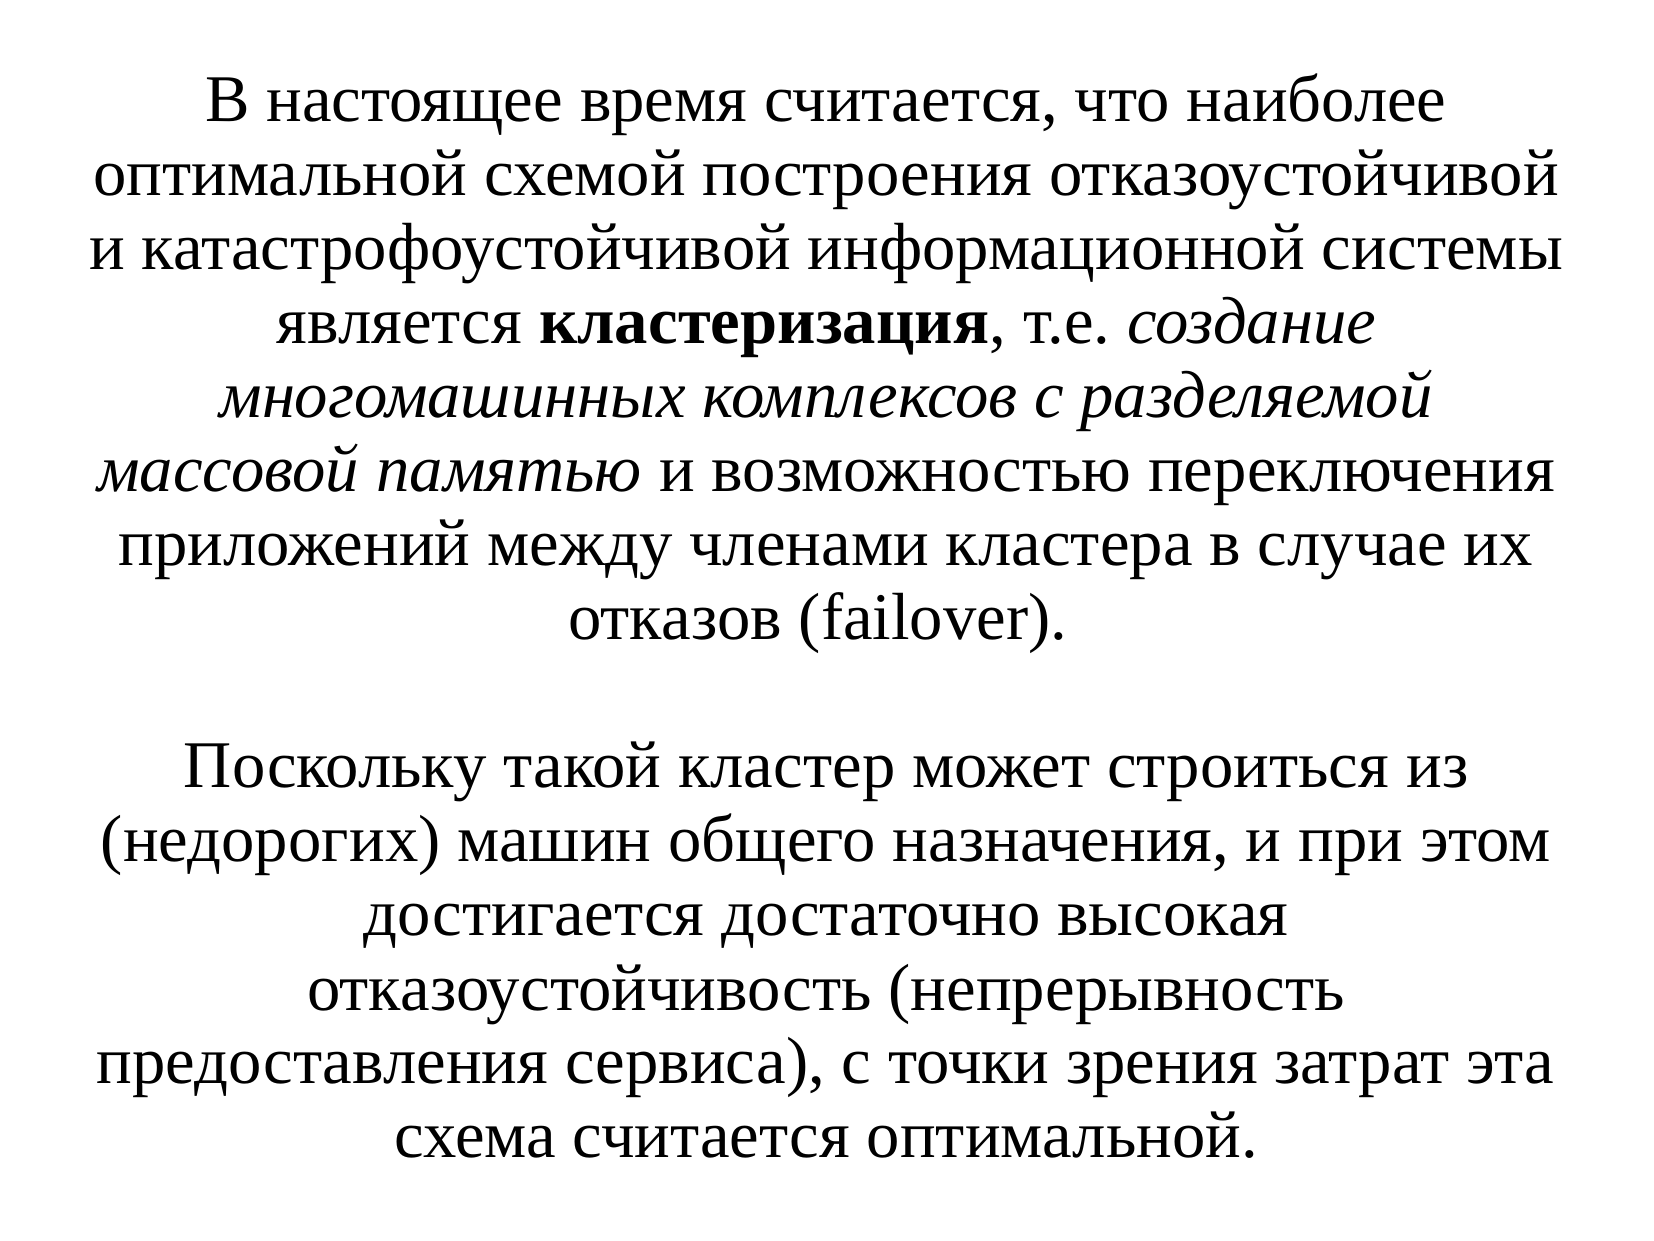

# В настоящее время считается, что наиболее оптимальной схемой построения отказоустойчивой и катастрофоустойчивой информационной системы является кластеризация, т.е. создание многомашинных комплексов с разделяемой массовой памятью и возможностью переключения приложений между членами кластера в случае их отказов (failover).
Поскольку такой кластер может строиться из (недорогих) машин общего назначения, и при этом достигается достаточно высокая отказоустойчивость (непрерывность предоставления сервиса), с точки зрения затрат эта схема считается оптимальной.